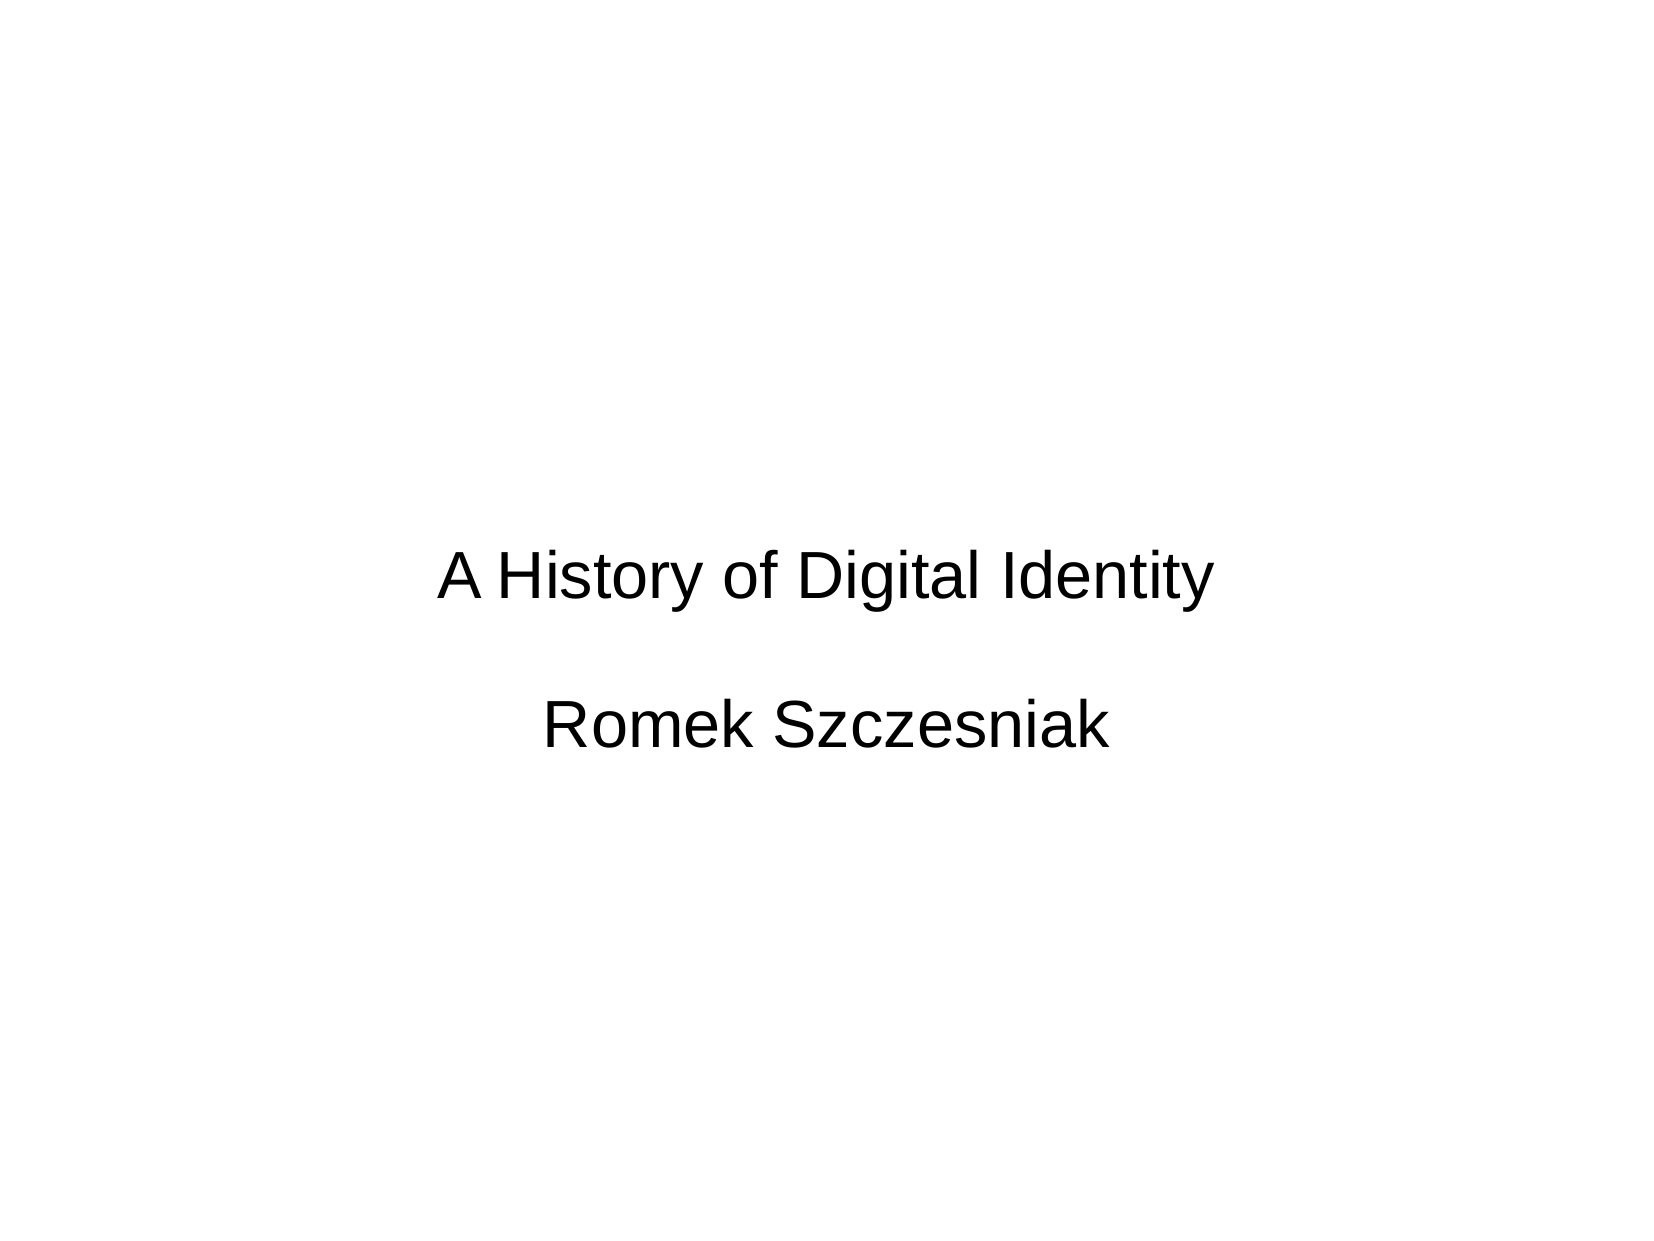

# A History of Digital Identity
Romek Szczesniak